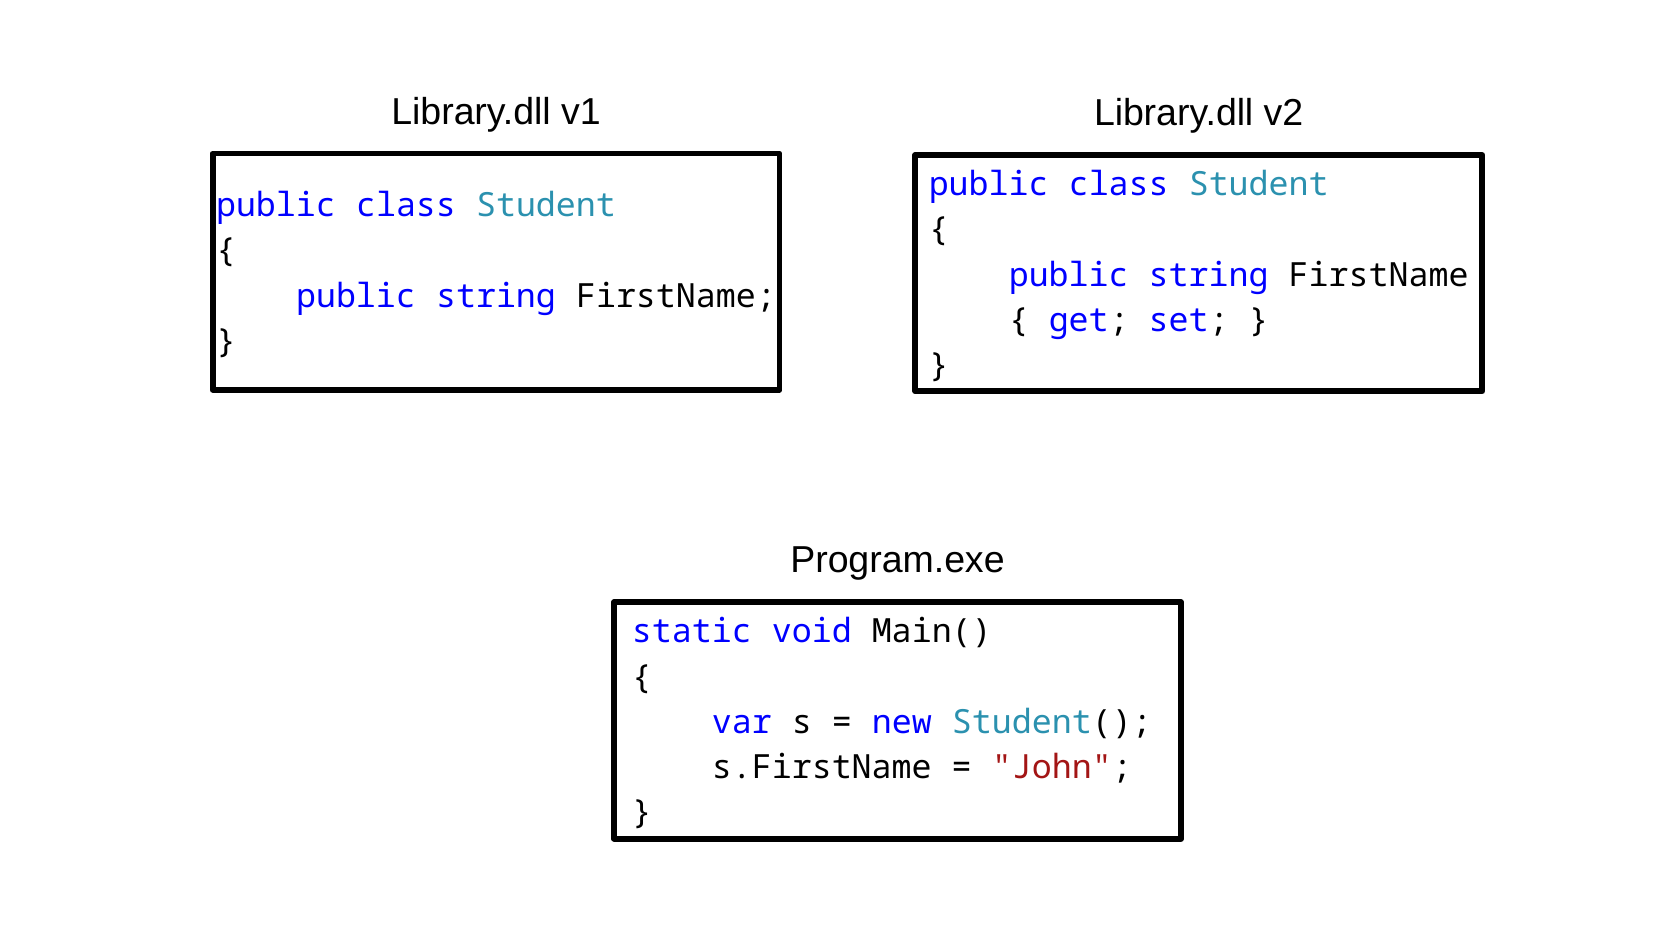

Library.dll v1
Library.dll v2
public class Student
{
 public string FirstName;
}
public class Student
{
 public string FirstName
 { get; set; }
}
Program.exe
static void Main()
{
 var s = new Student();
 s.FirstName = "John";
}